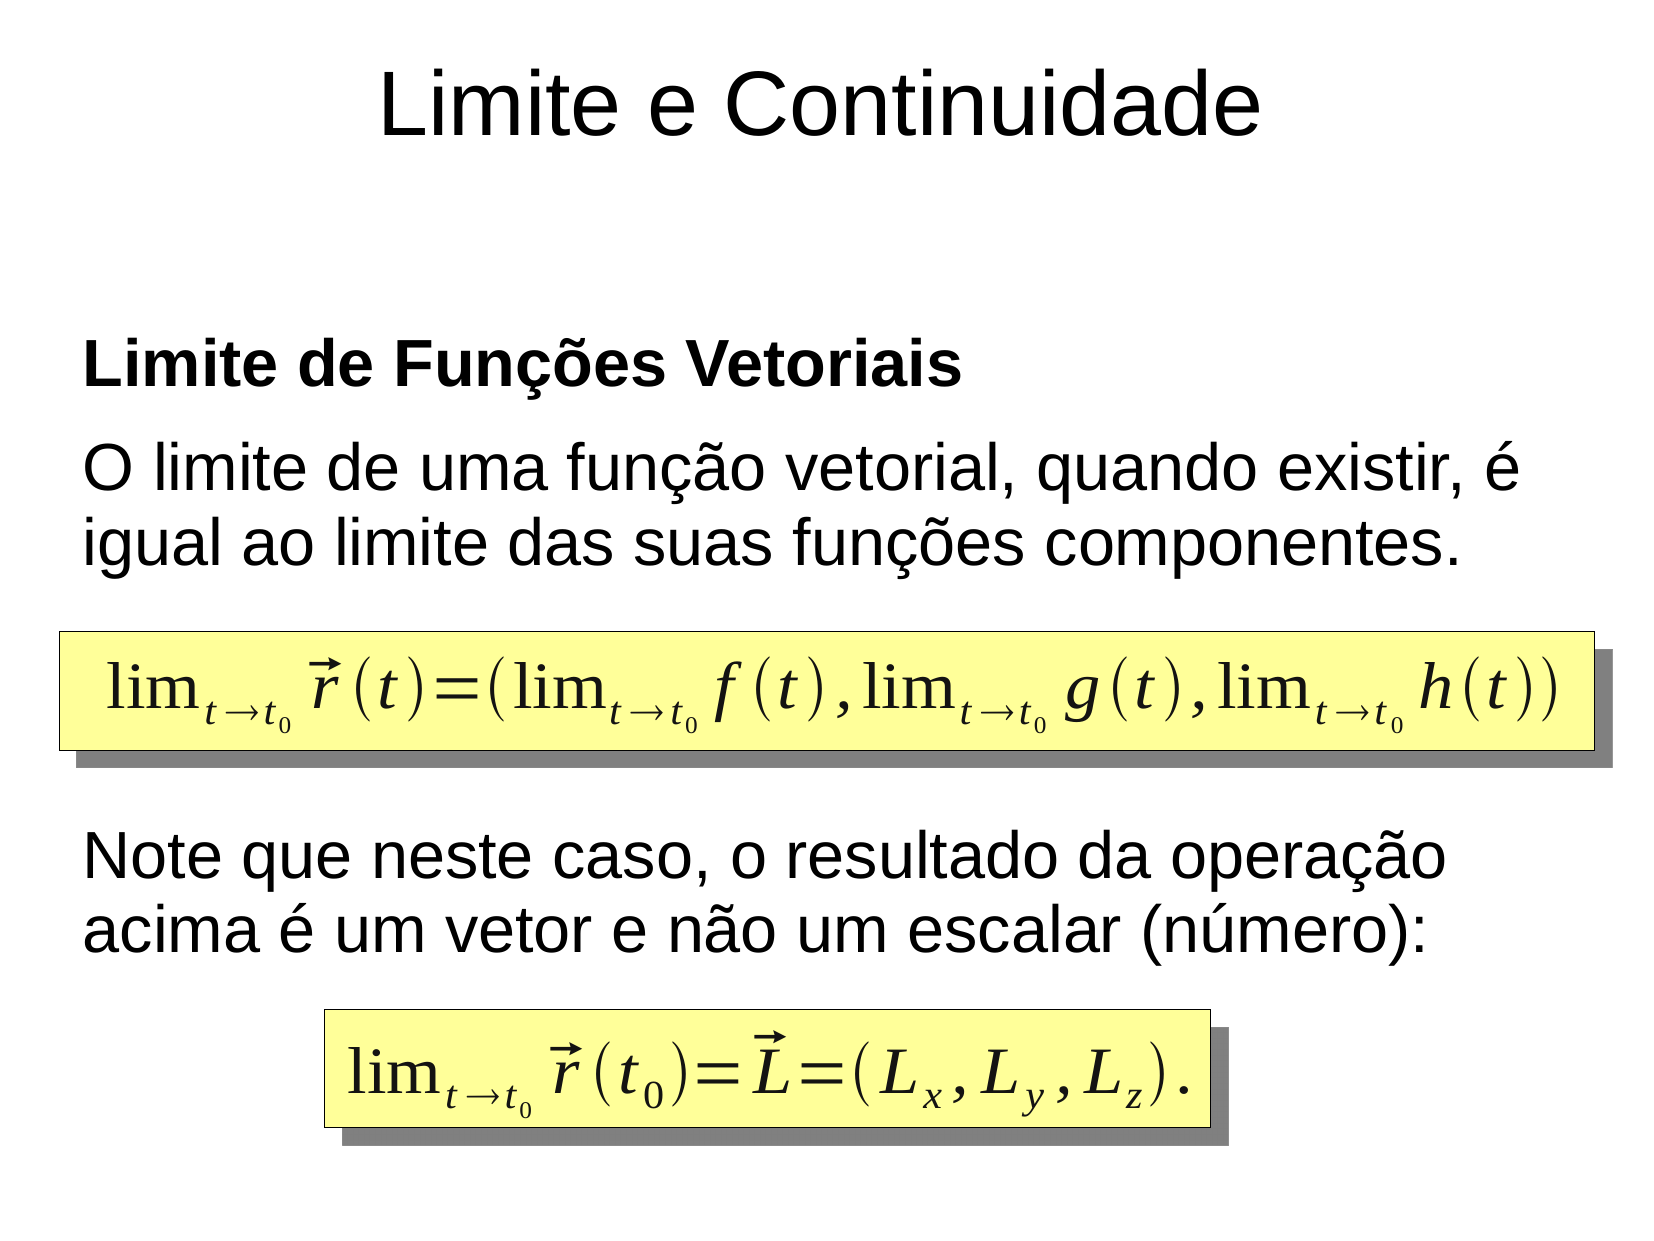

Limite e Continuidade
# Limite de Funções Vetoriais
O limite de uma função vetorial, quando existir, é igual ao limite das suas funções componentes.
Note que neste caso, o resultado da operação acima é um vetor e não um escalar (número):